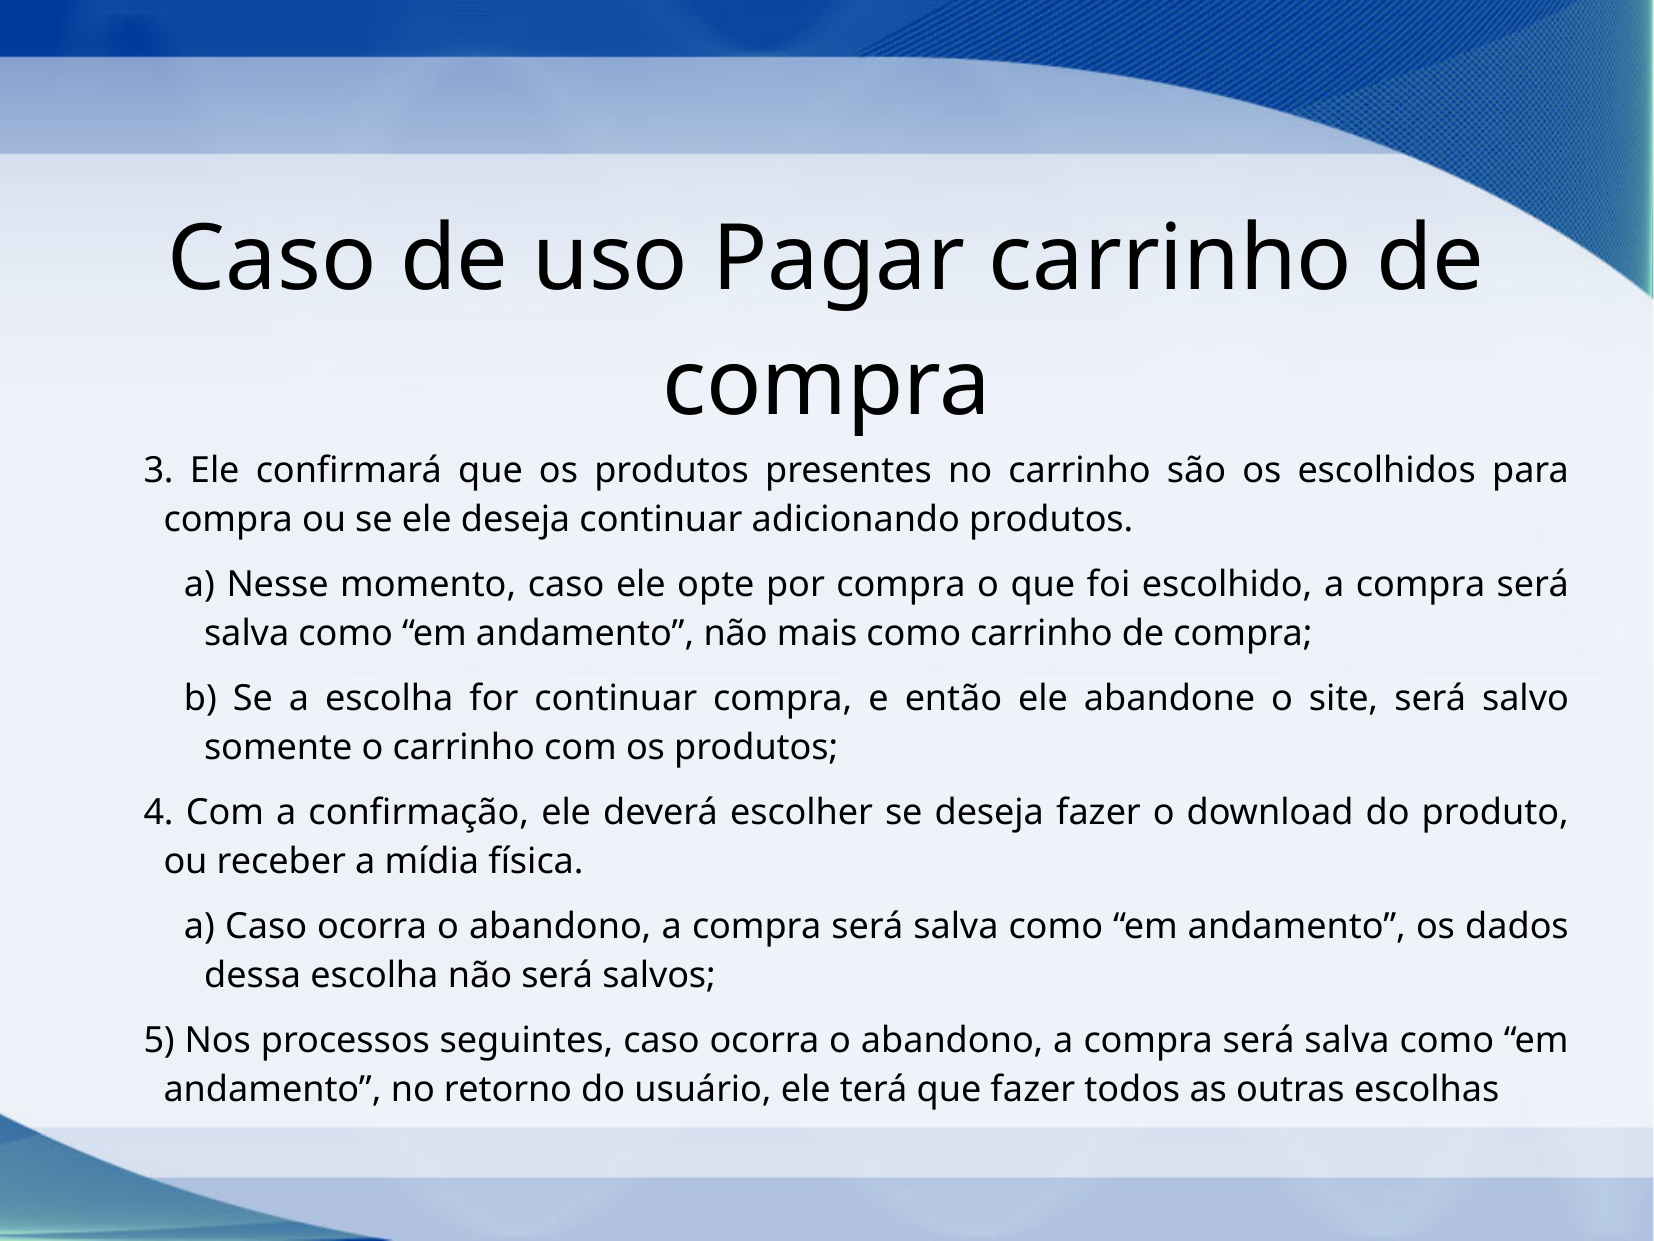

# Caso de uso Pagar carrinho de compra
3. Ele confirmará que os produtos presentes no carrinho são os escolhidos para compra ou se ele deseja continuar adicionando produtos.
a) Nesse momento, caso ele opte por compra o que foi escolhido, a compra será salva como “em andamento”, não mais como carrinho de compra;
b) Se a escolha for continuar compra, e então ele abandone o site, será salvo somente o carrinho com os produtos;
4. Com a confirmação, ele deverá escolher se deseja fazer o download do produto, ou receber a mídia física.
a) Caso ocorra o abandono, a compra será salva como “em andamento”, os dados dessa escolha não será salvos;
5) Nos processos seguintes, caso ocorra o abandono, a compra será salva como “em andamento”, no retorno do usuário, ele terá que fazer todos as outras escolhas